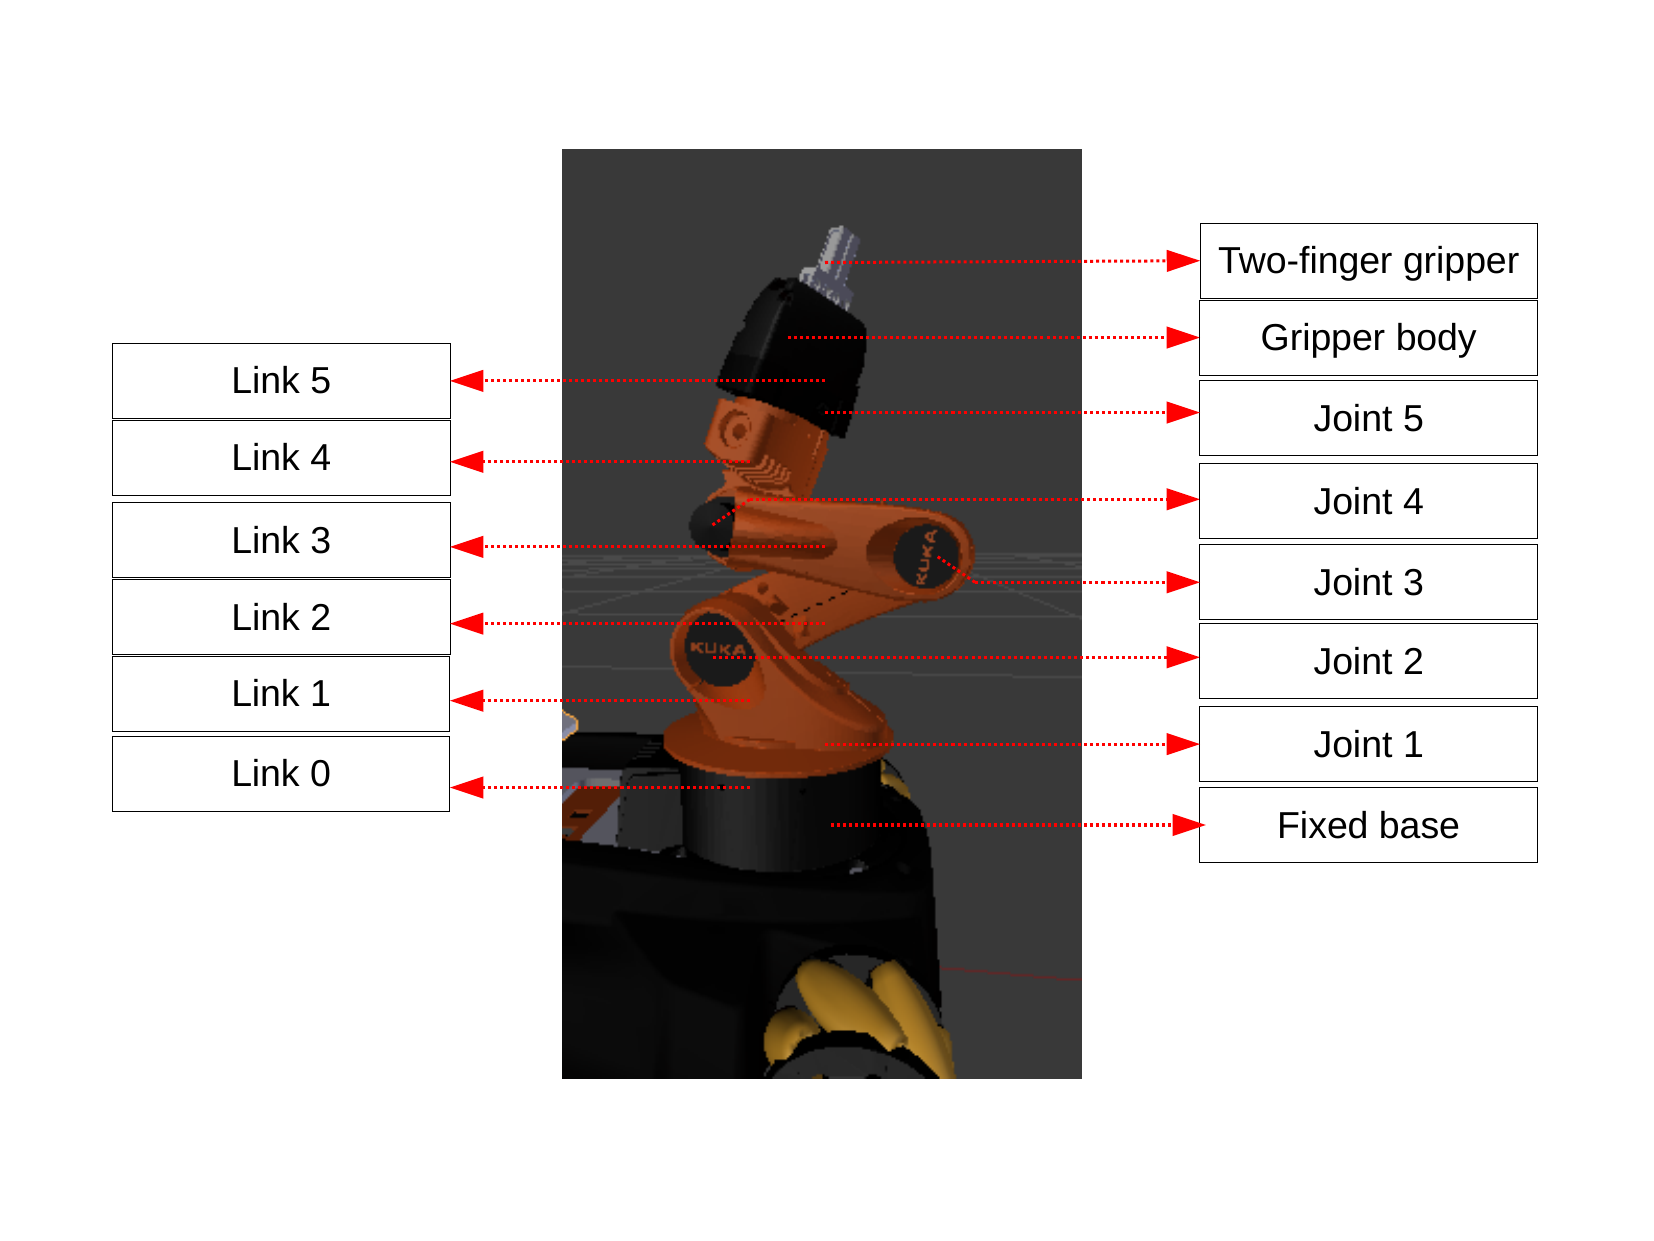

Two-finger gripper
Gripper body
Link 5
Joint 5
Link 4
Joint 4
Link 3
Joint 3
Link 2
Joint 2
Link 1
Joint 1
Link 0
Fixed base